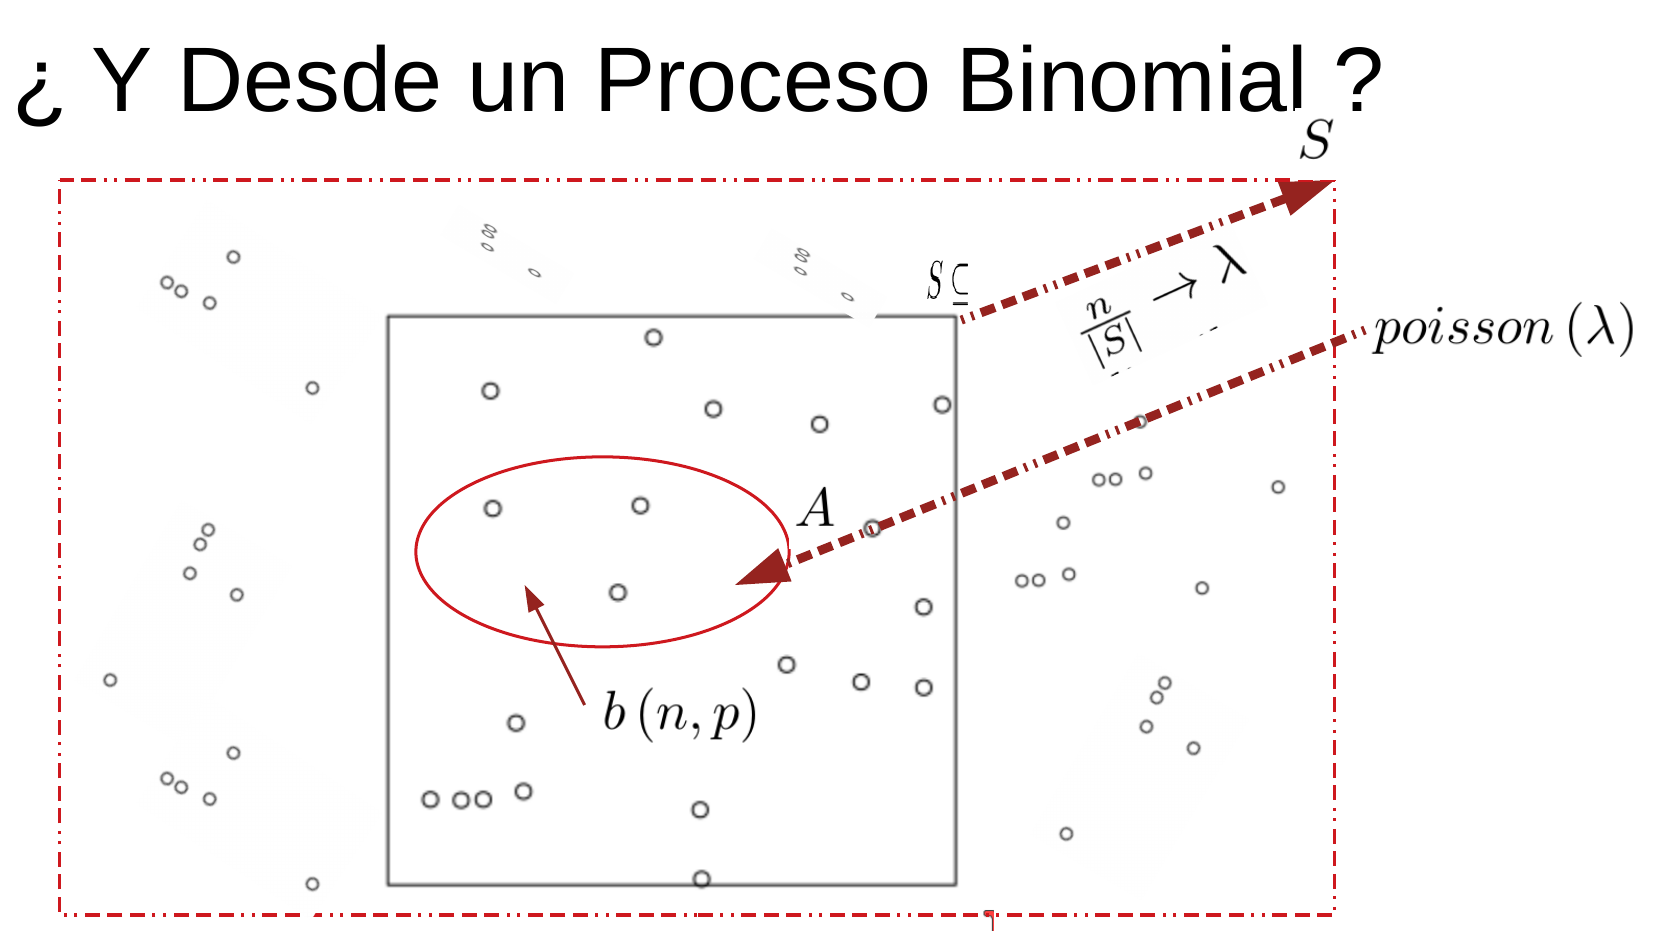

# ¿ Y Desde un Proceso Binomial ?